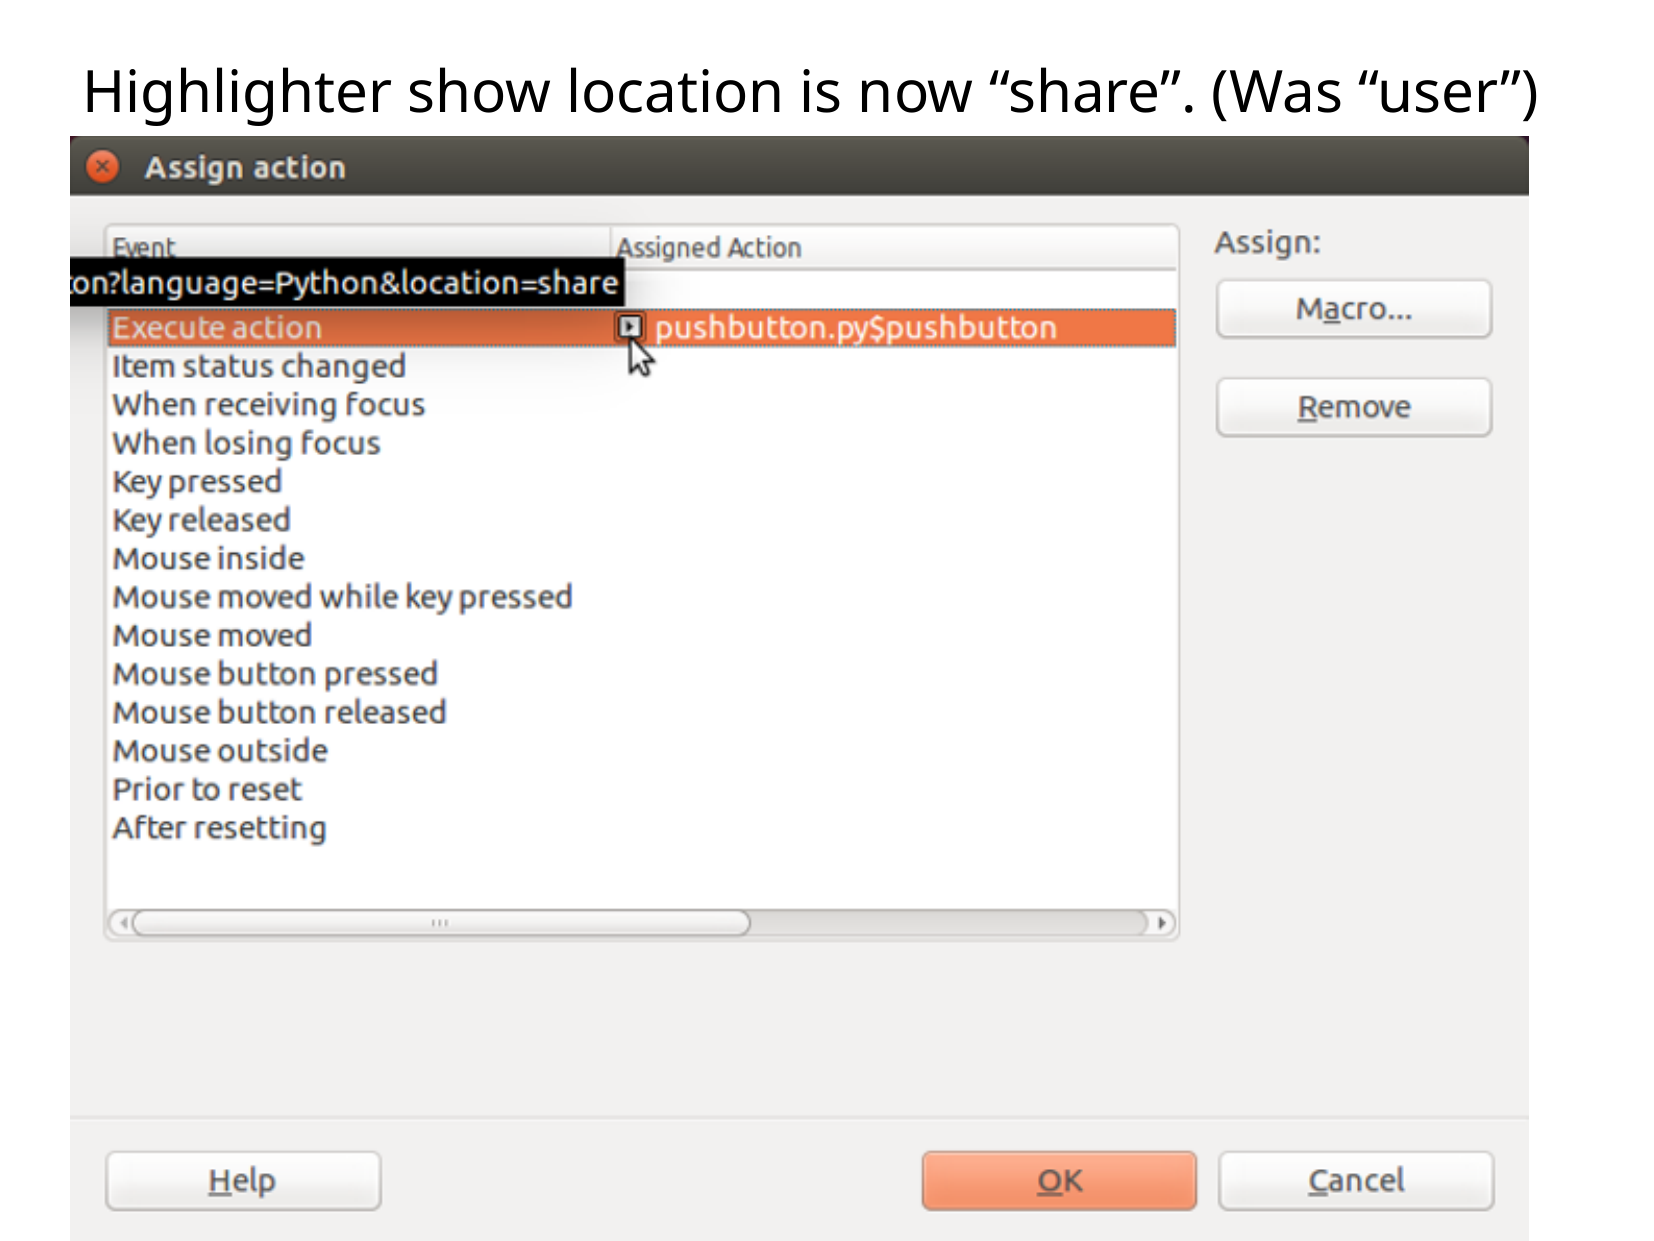

# Highlighter show location is now “share”. (Was “user”)